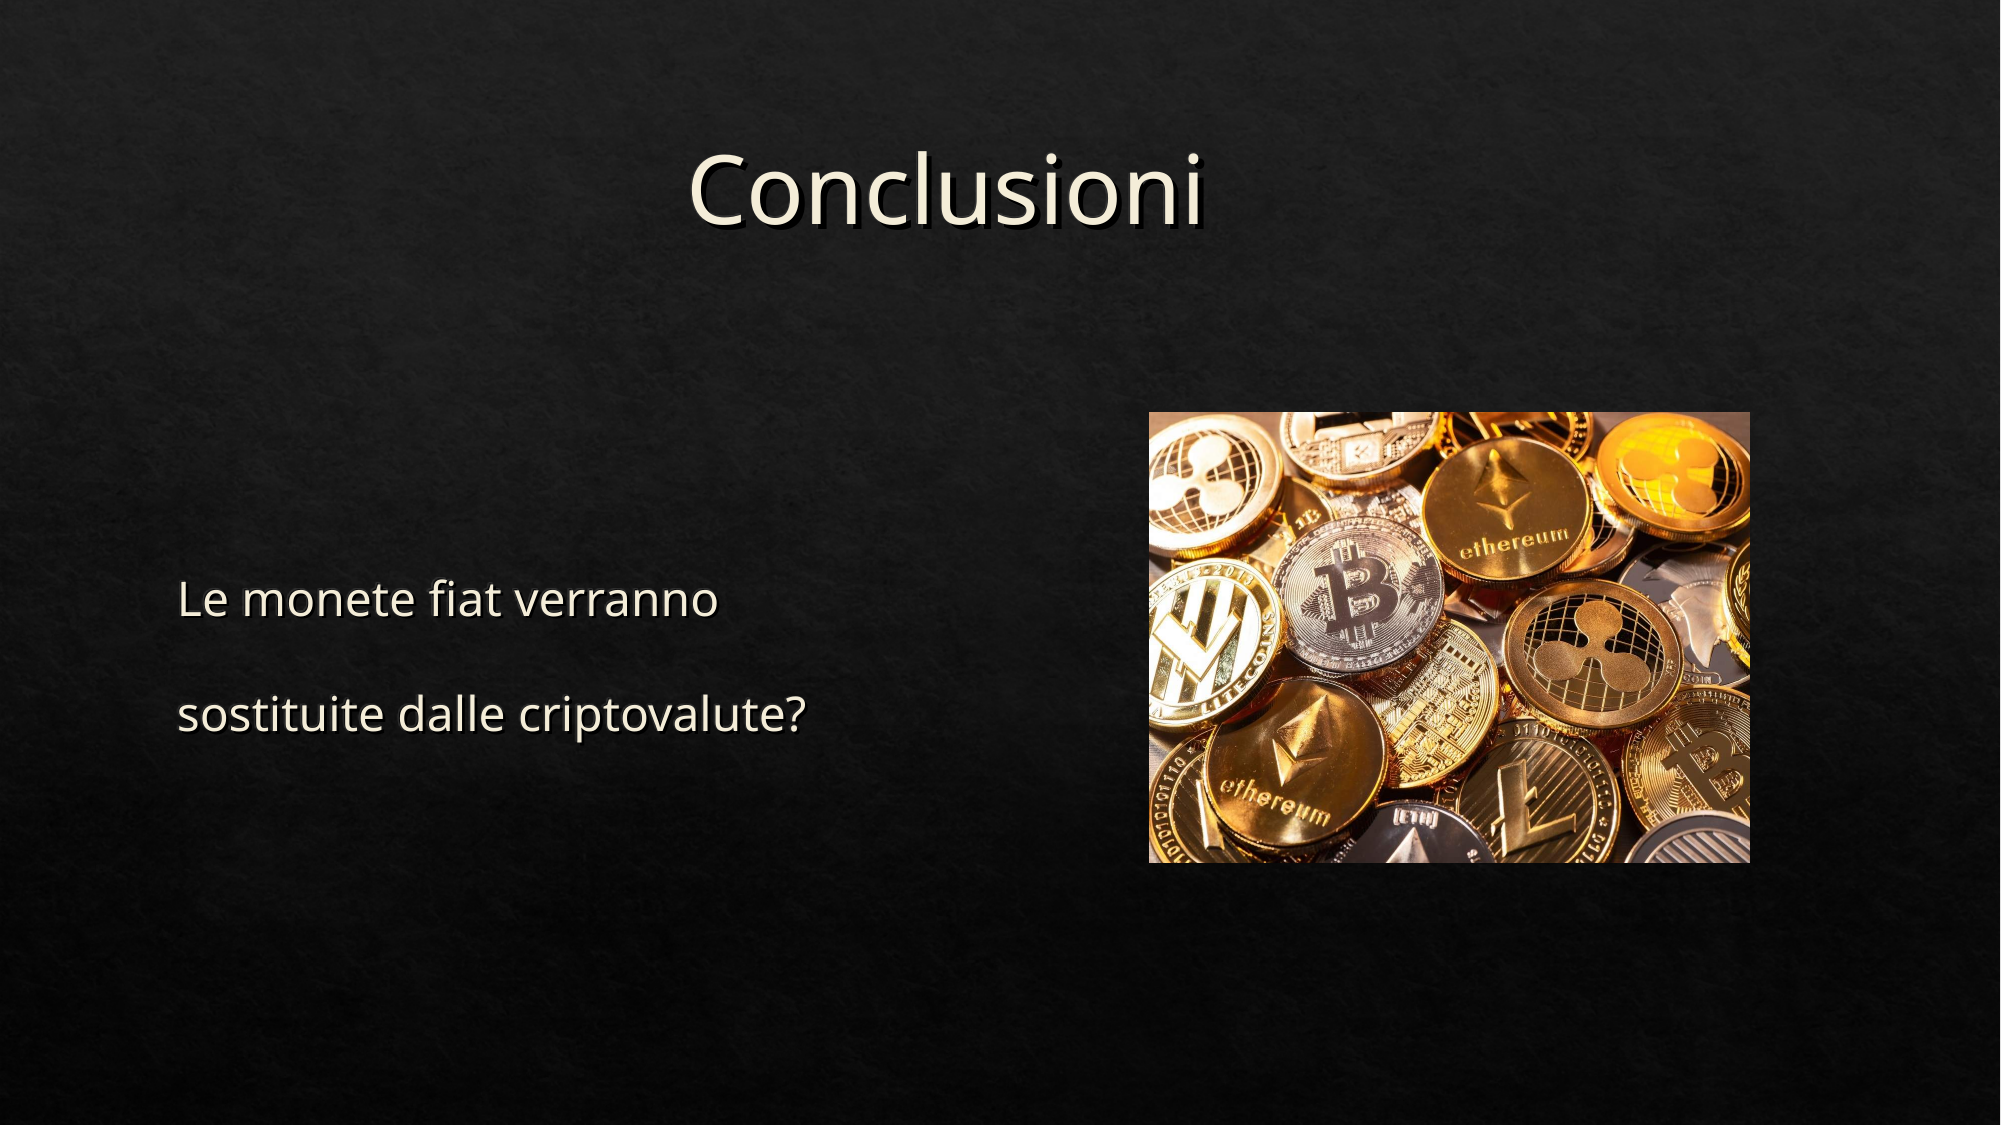

# Conclusioni
Le monete fiat verranno sostituite dalle criptovalute?